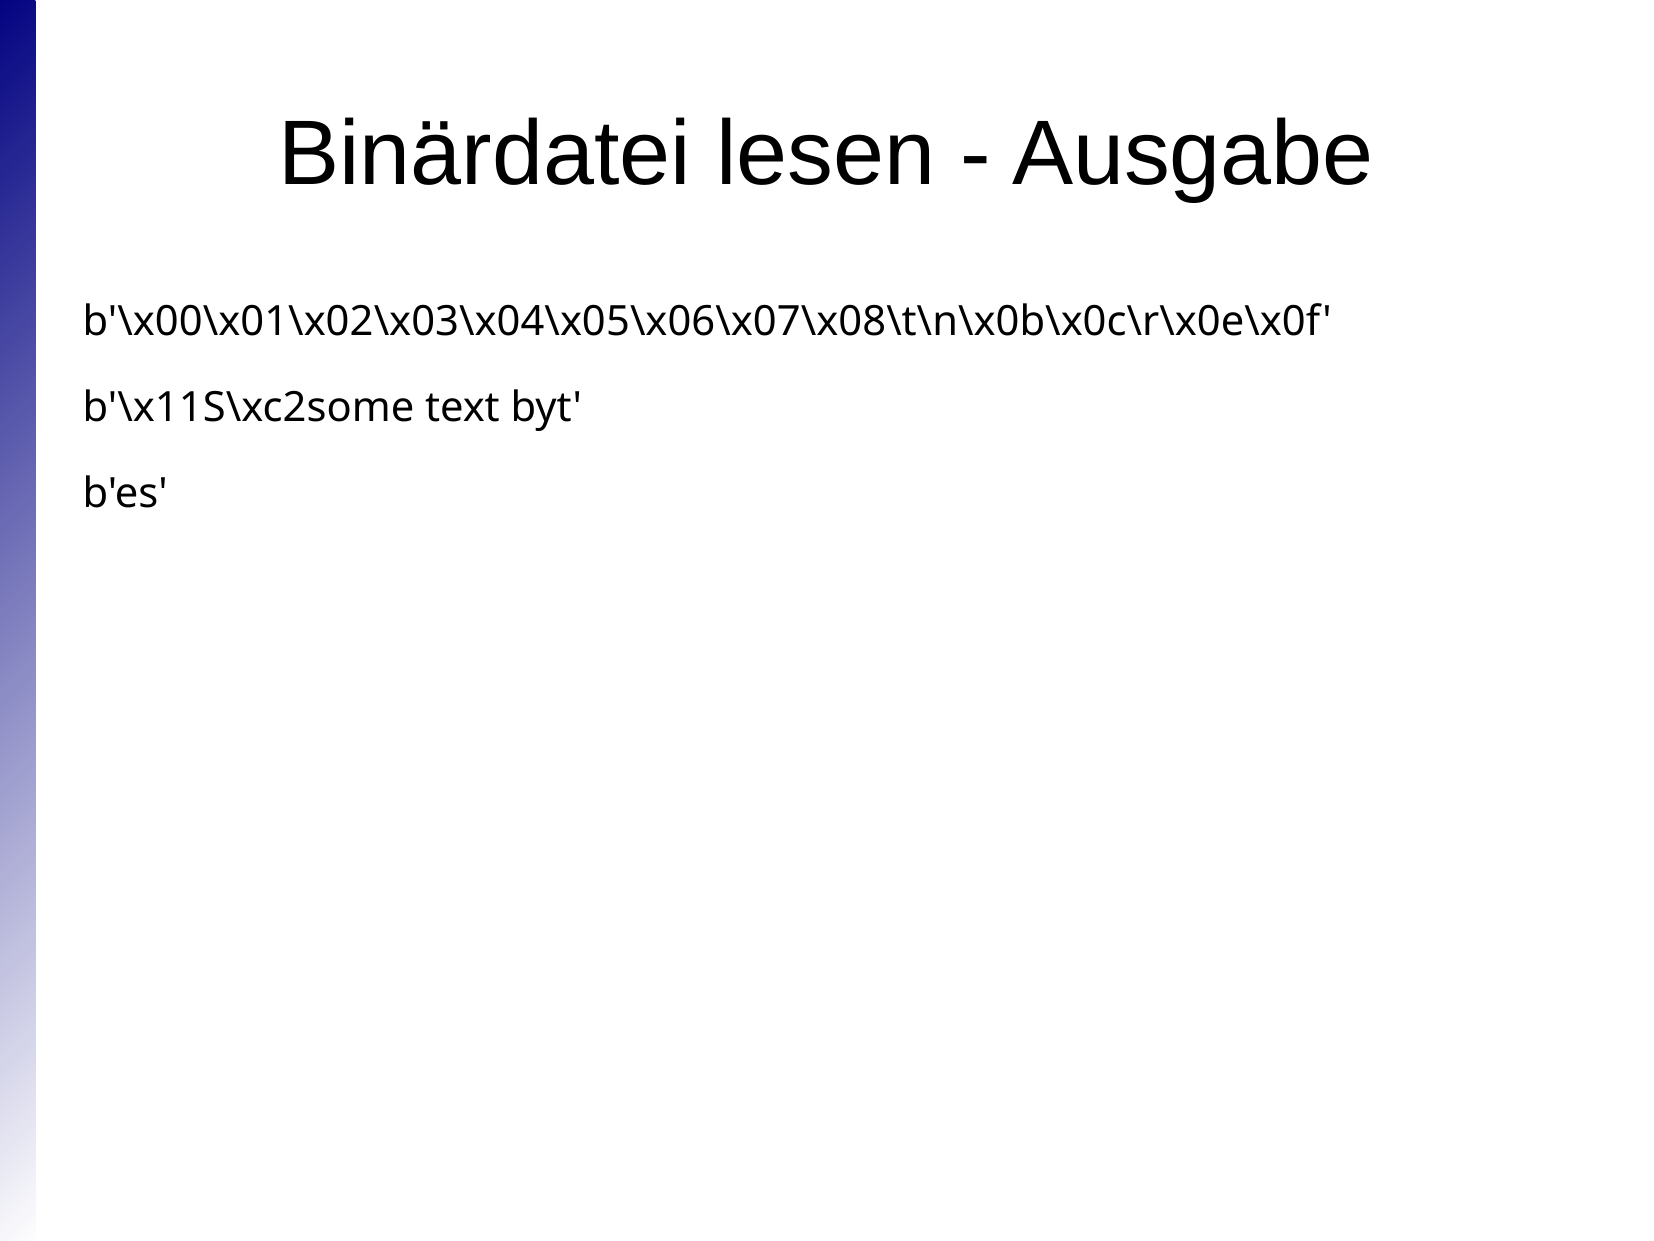

# Binärdatei lesen - Ausgabe
b'\x00\x01\x02\x03\x04\x05\x06\x07\x08\t\n\x0b\x0c\r\x0e\x0f'
b'\x11S\xc2some text byt'
b'es'